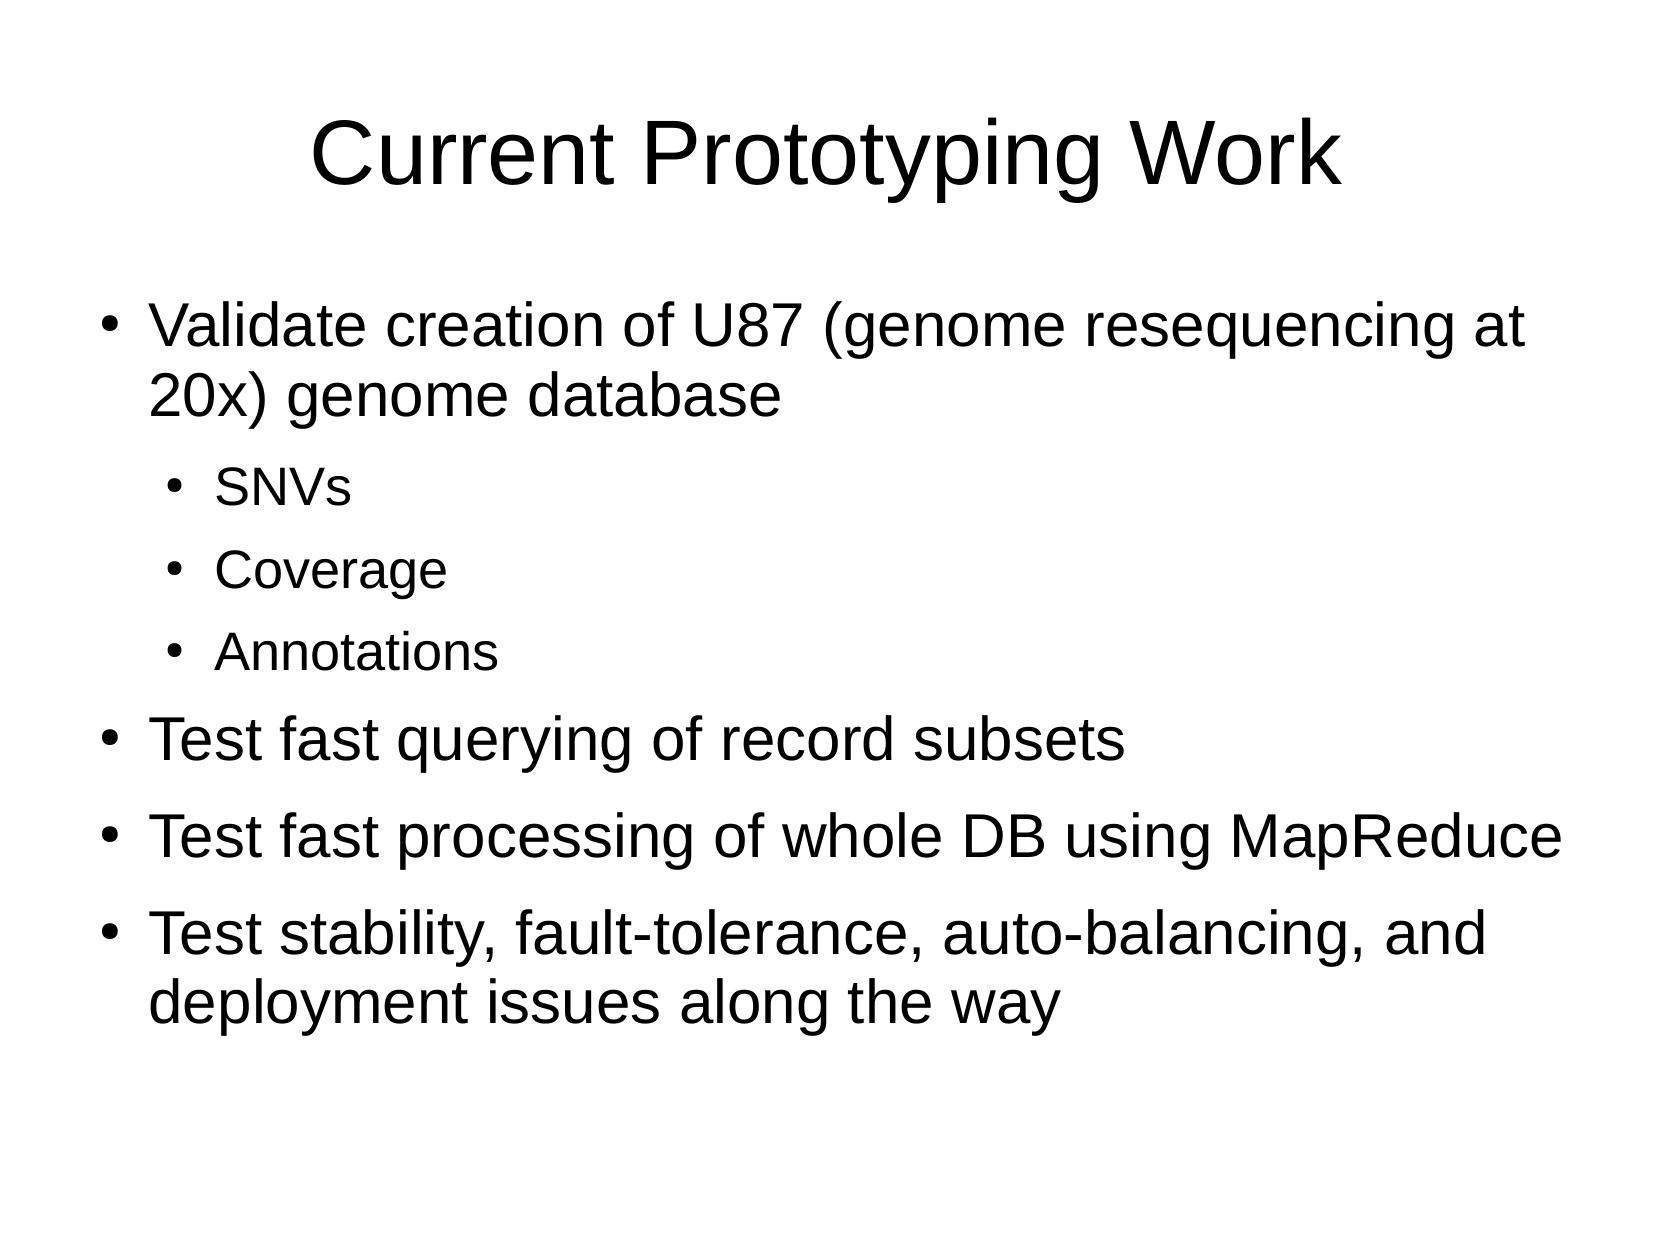

# Current Prototyping Work
Validate creation of U87 (genome resequencing at 20x) genome database
SNVs
Coverage
Annotations
Test fast querying of record subsets
Test fast processing of whole DB using MapReduce
Test stability, fault-tolerance, auto-balancing, and deployment issues along the way